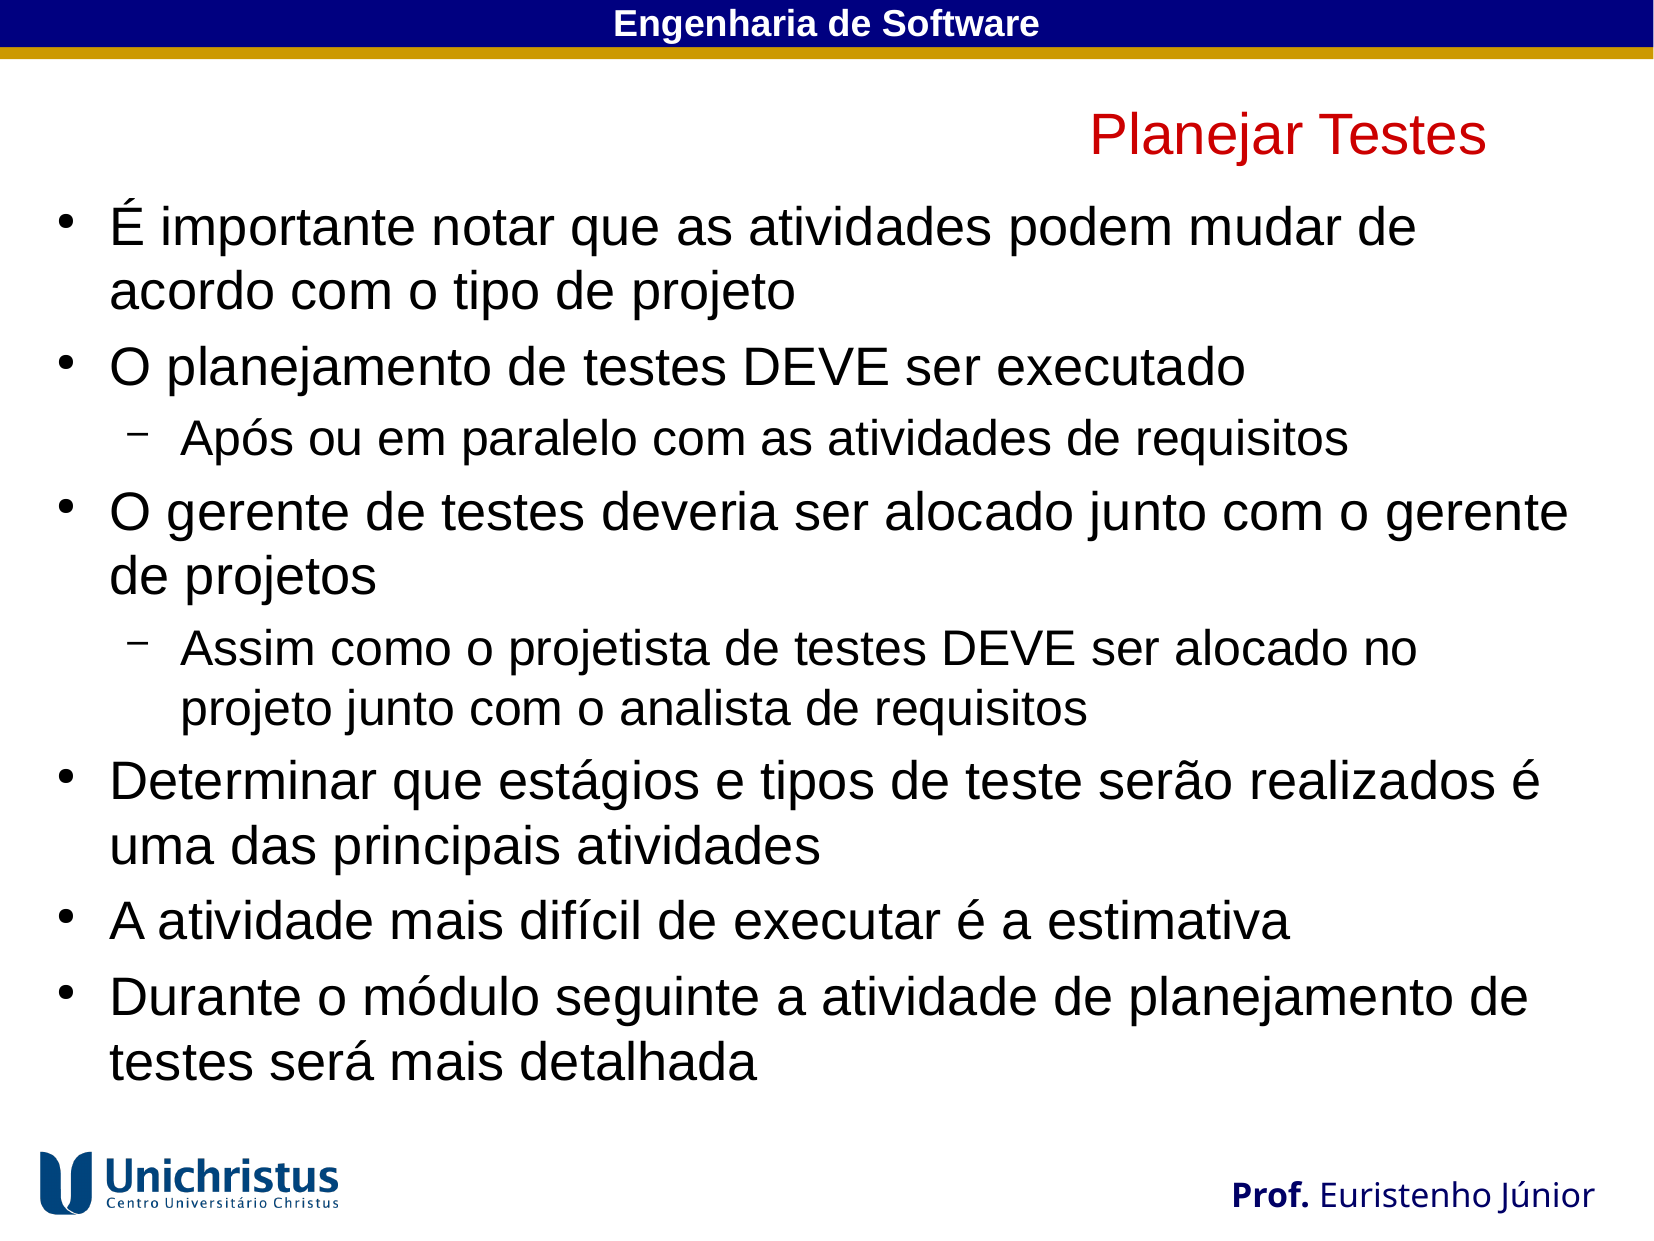

Engenharia de Software
Planejar Testes
# É importante notar que as atividades podem mudar de acordo com o tipo de projeto
O planejamento de testes DEVE ser executado
Após ou em paralelo com as atividades de requisitos
O gerente de testes deveria ser alocado junto com o gerente de projetos
Assim como o projetista de testes DEVE ser alocado no projeto junto com o analista de requisitos
Determinar que estágios e tipos de teste serão realizados é uma das principais atividades
A atividade mais difícil de executar é a estimativa
Durante o módulo seguinte a atividade de planejamento de testes será mais detalhada
Prof. Euristenho Júnior